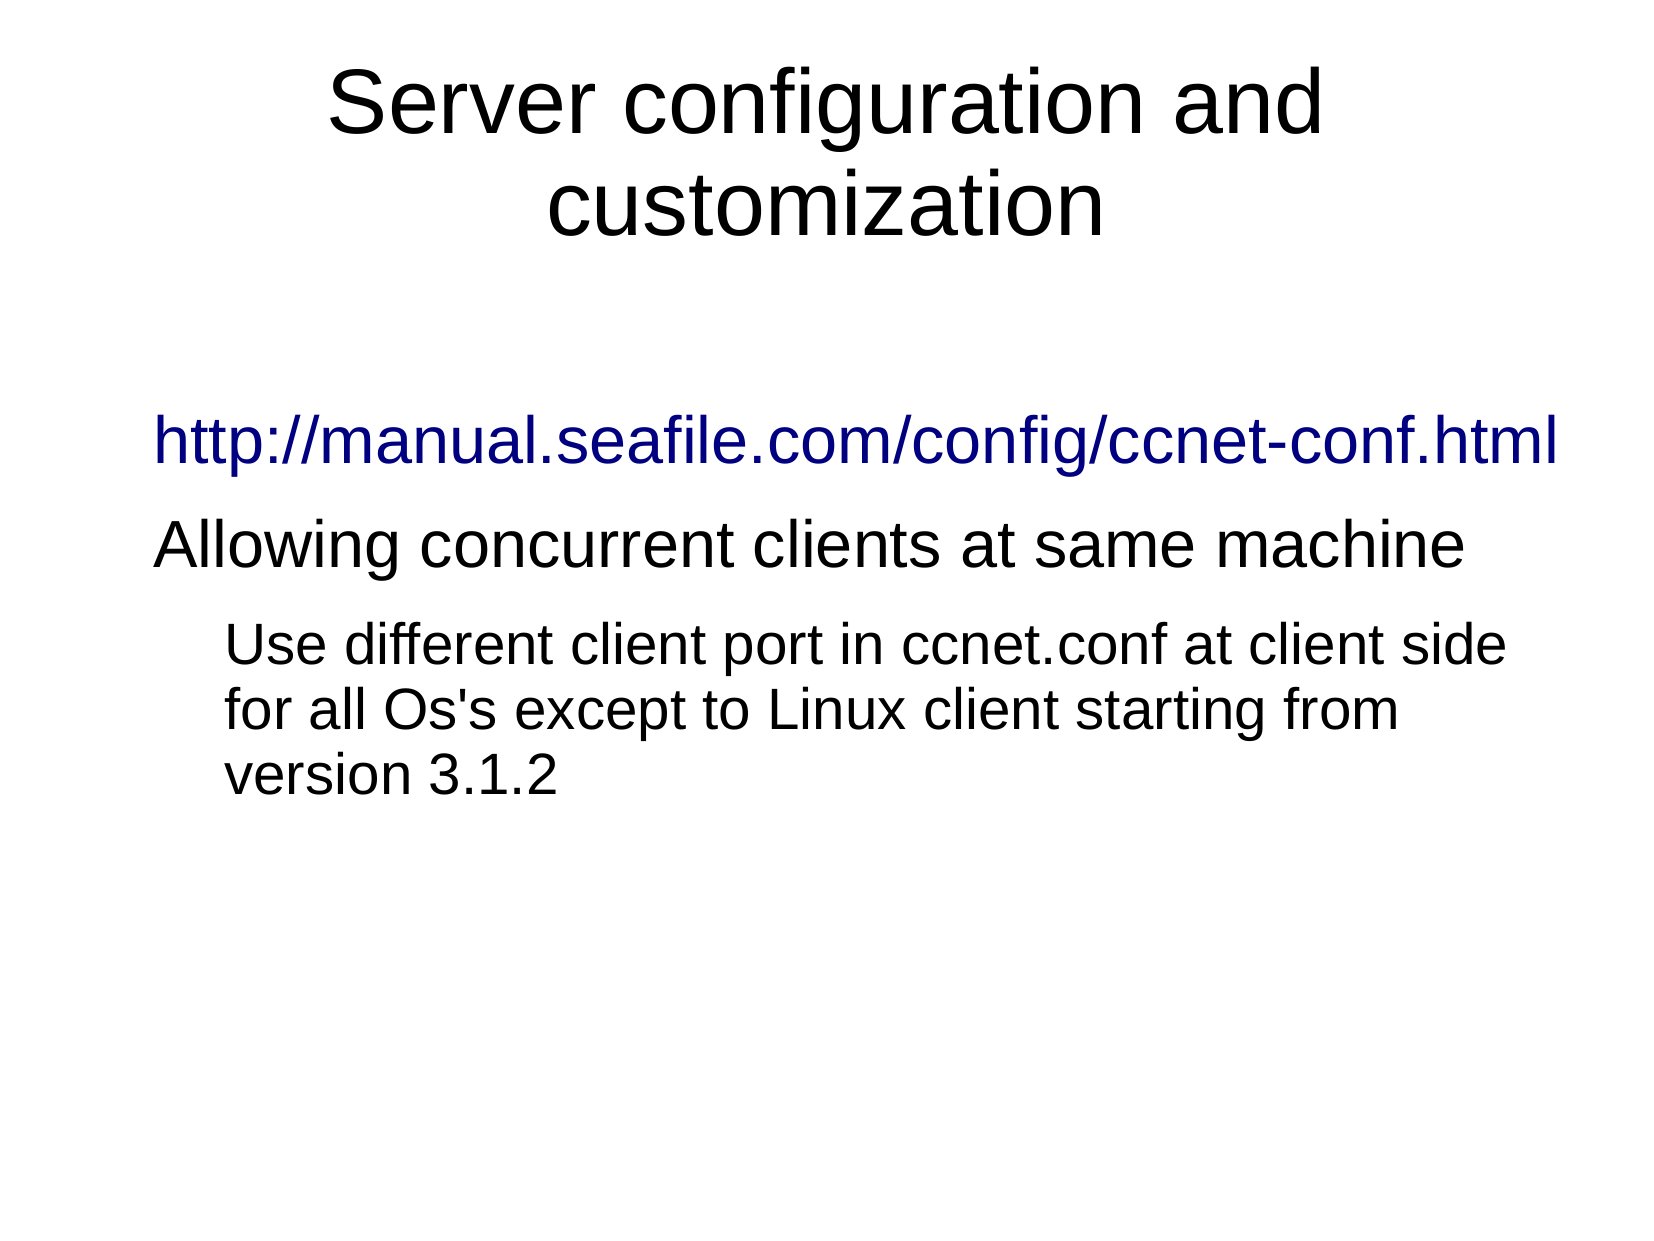

# Server configuration and customization
http://manual.seafile.com/config/ccnet-conf.html
Allowing concurrent clients at same machine
Use different client port in ccnet.conf at client side for all Os's except to Linux client starting from version 3.1.2